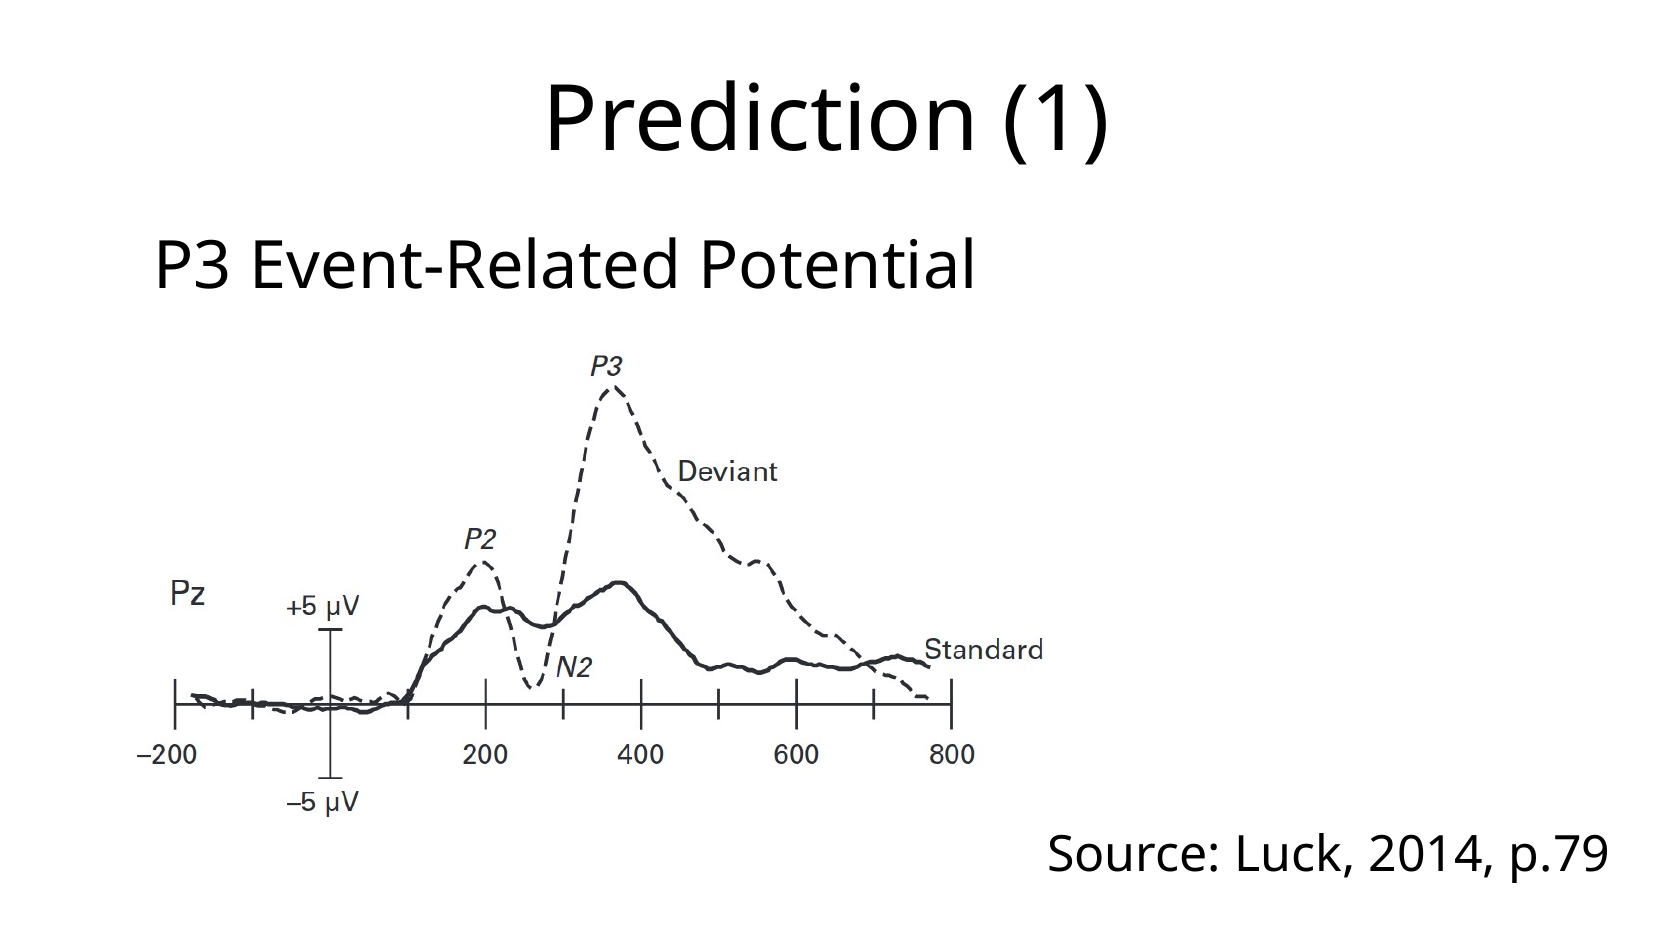

# Prediction (1)
P3 Event-Related Potential
Source: Luck, 2014, p.79